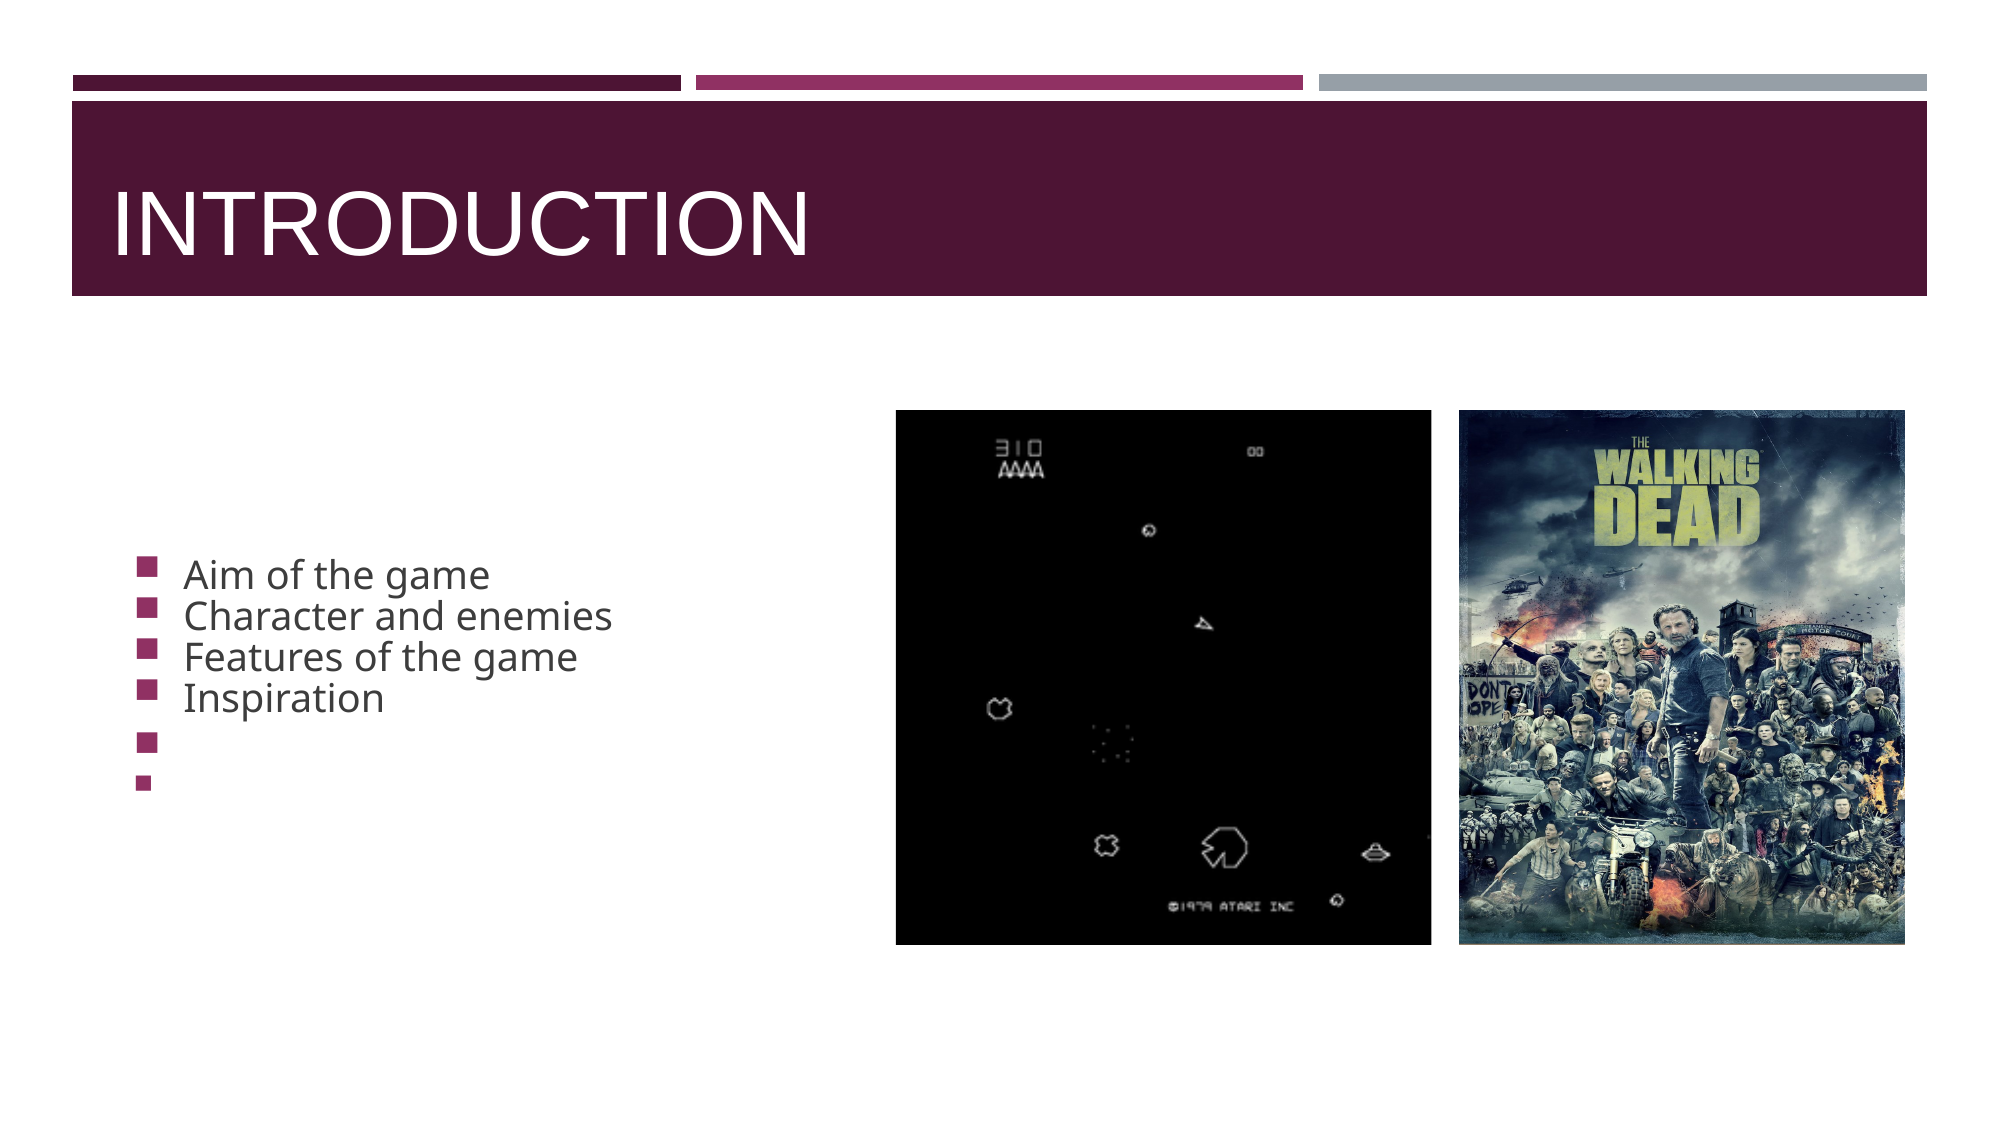

# Introduction
Aim of the game
Character and enemies
Features of the game
Inspiration